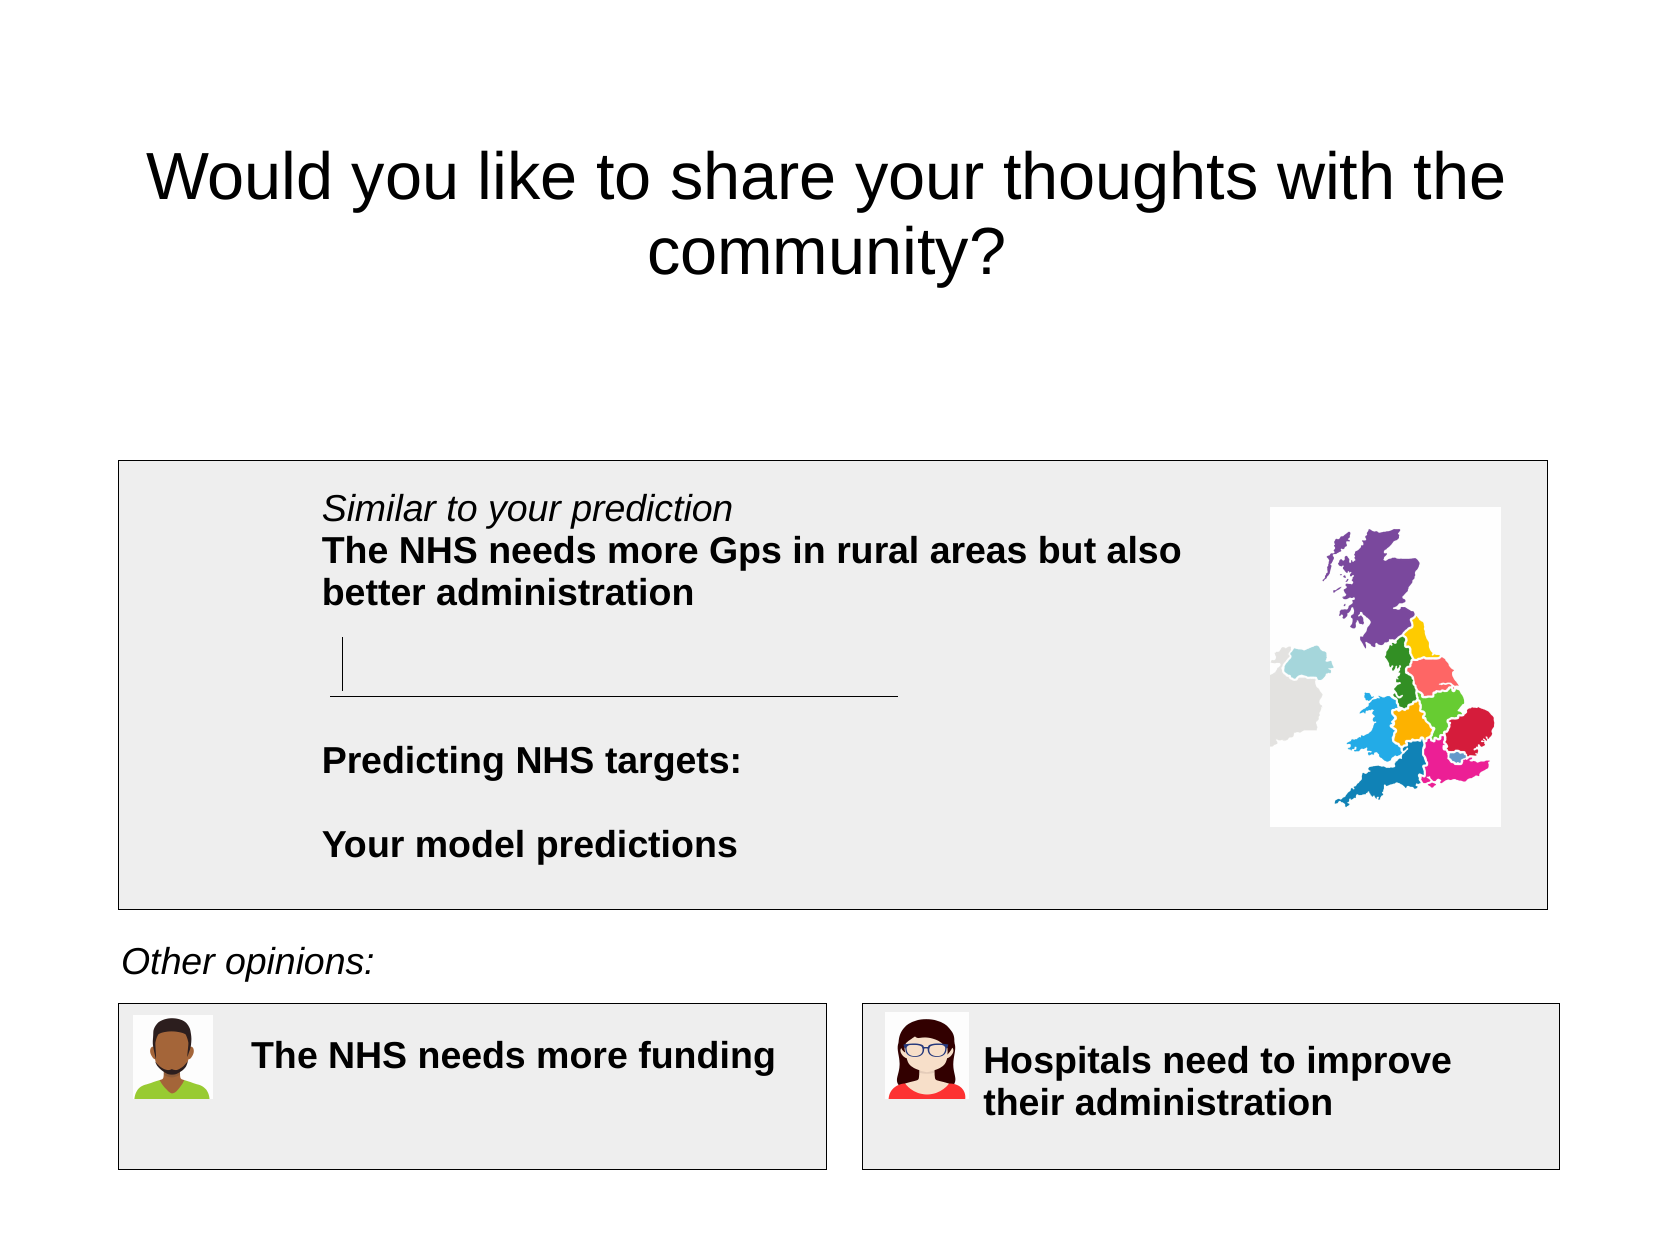

# Would you like to share your thoughts with the community?
Similar to your prediction
The NHS needs more Gps in rural areas but also better administration
Predicting NHS targets:
Your model predictions
Other opinions:
The NHS needs more funding
Hospitals need to improve their administration